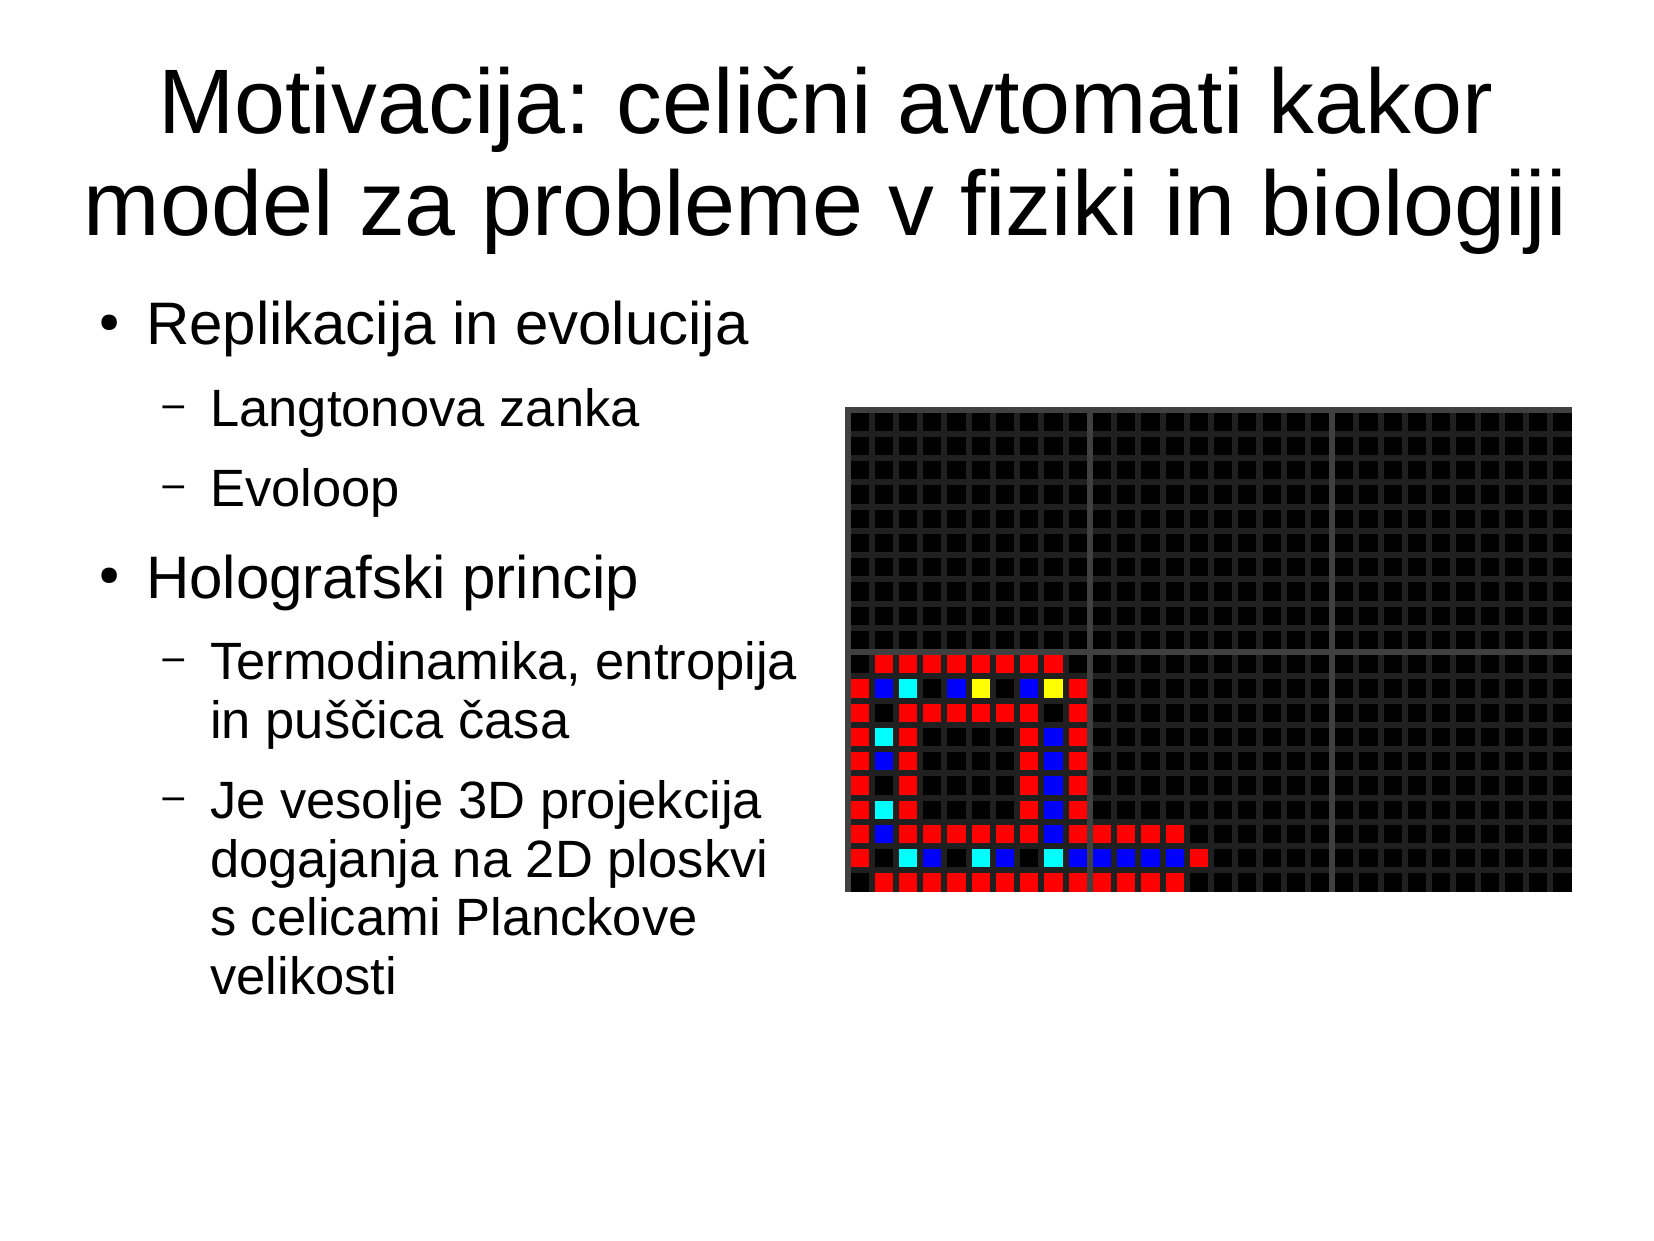

# Motivacija: celični avtomati kakor model za probleme v fiziki in biologiji
Replikacija in evolucija
Langtonova zanka
Evoloop
Holografski princip
Termodinamika, entropija in puščica časa
Je vesolje 3D projekcija dogajanja na 2D ploskvi s celicami Planckove velikosti